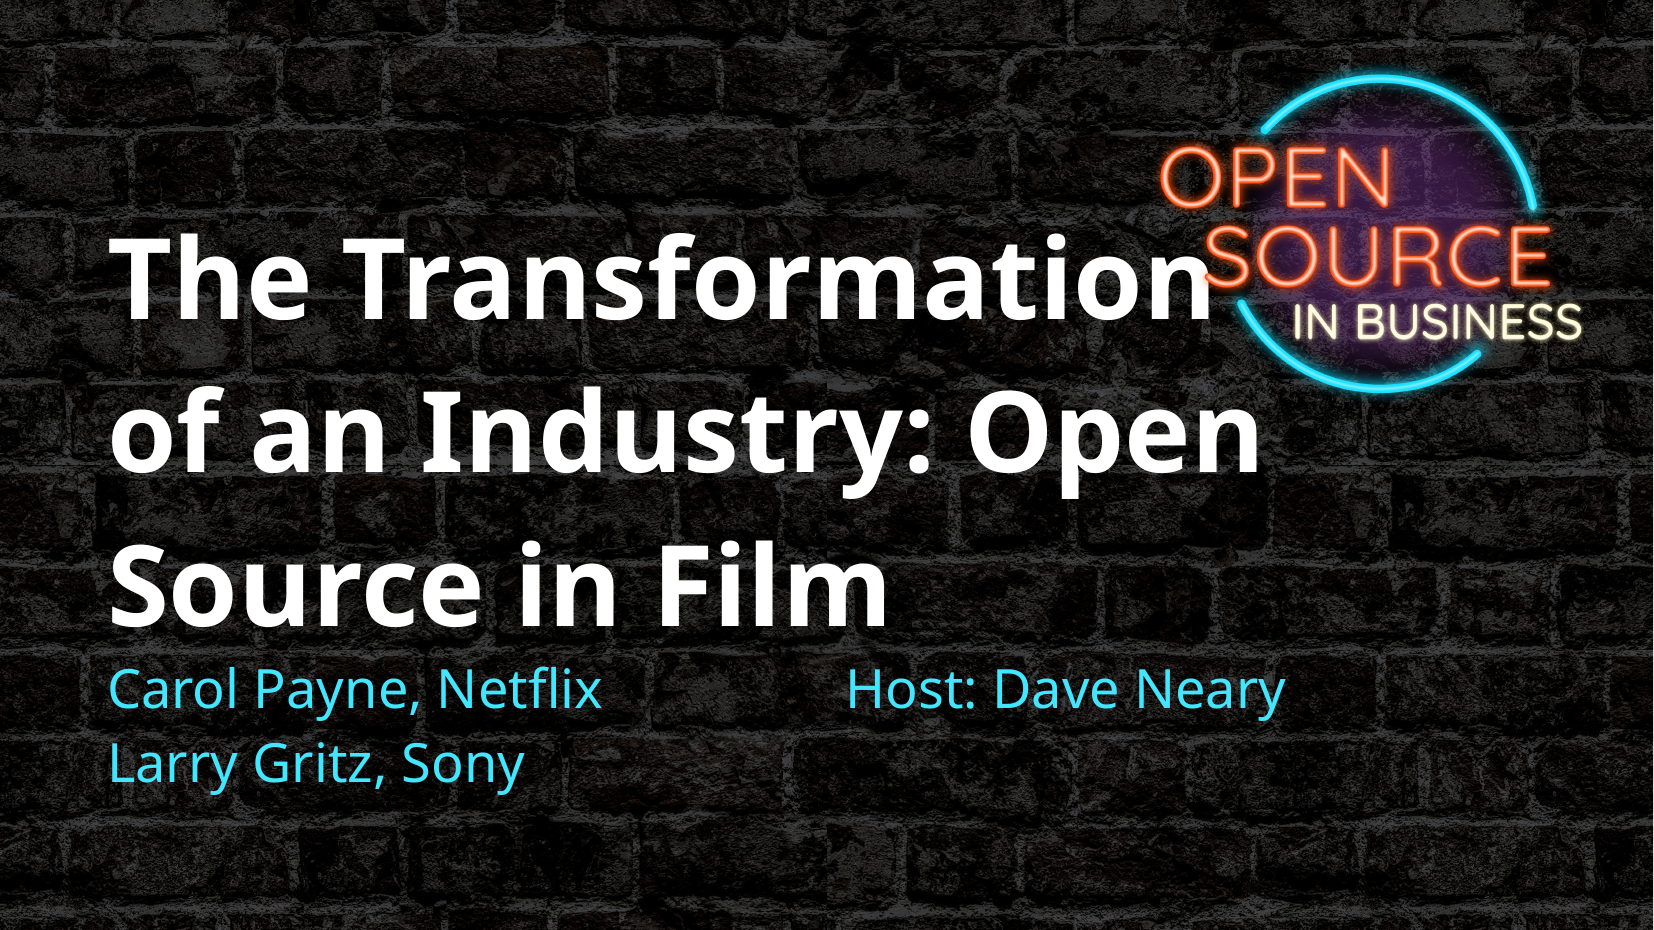

# The Transformation of an Industry: Open Source in Film
Carol Payne, Netflix
Larry Gritz, Sony
Host: Dave Neary